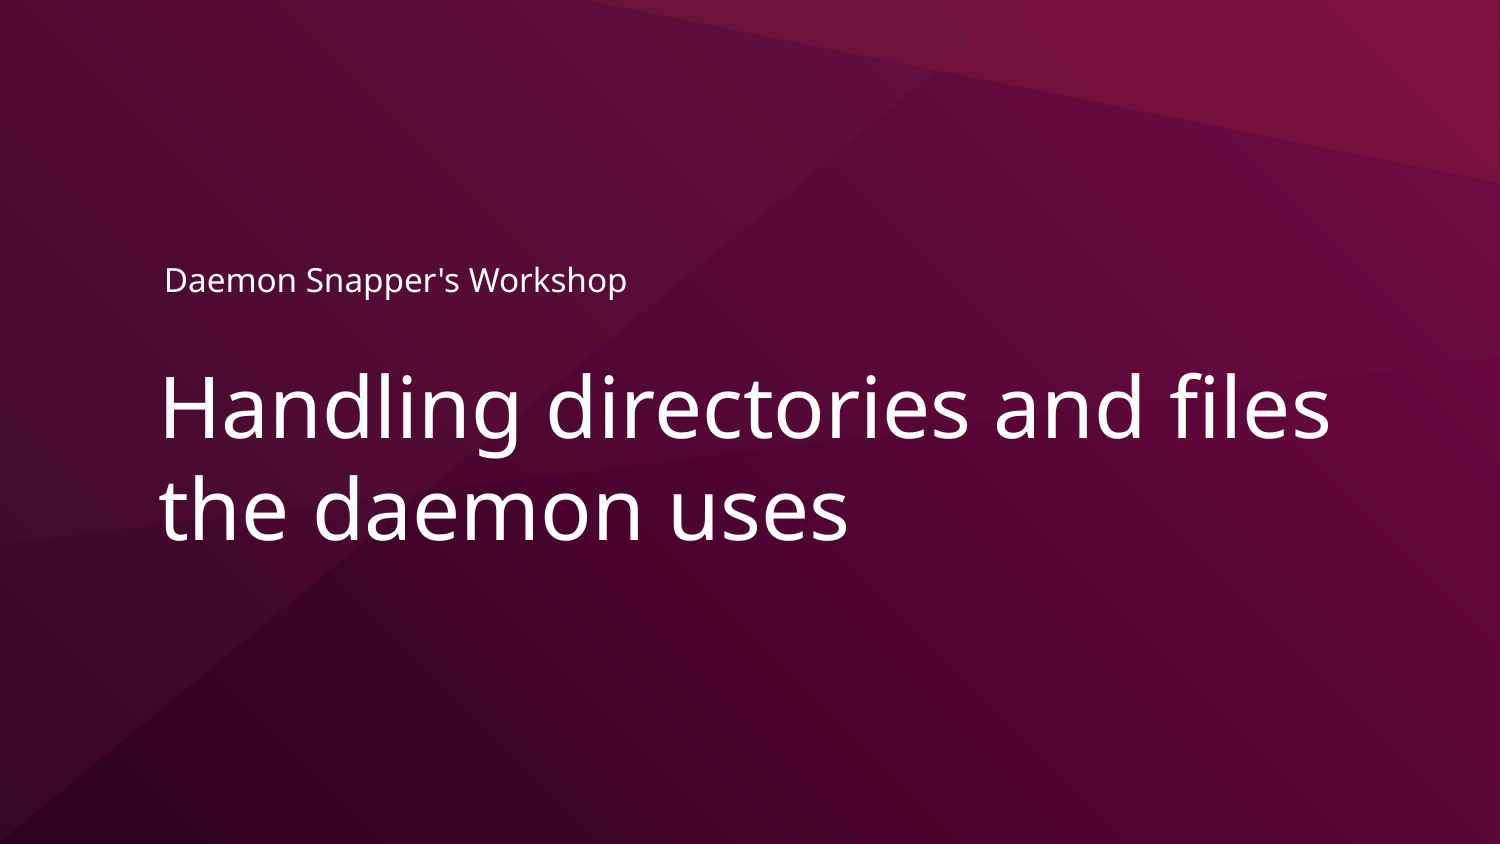

Daemon Snapper's Workshop
# Handling directories and files the daemon uses